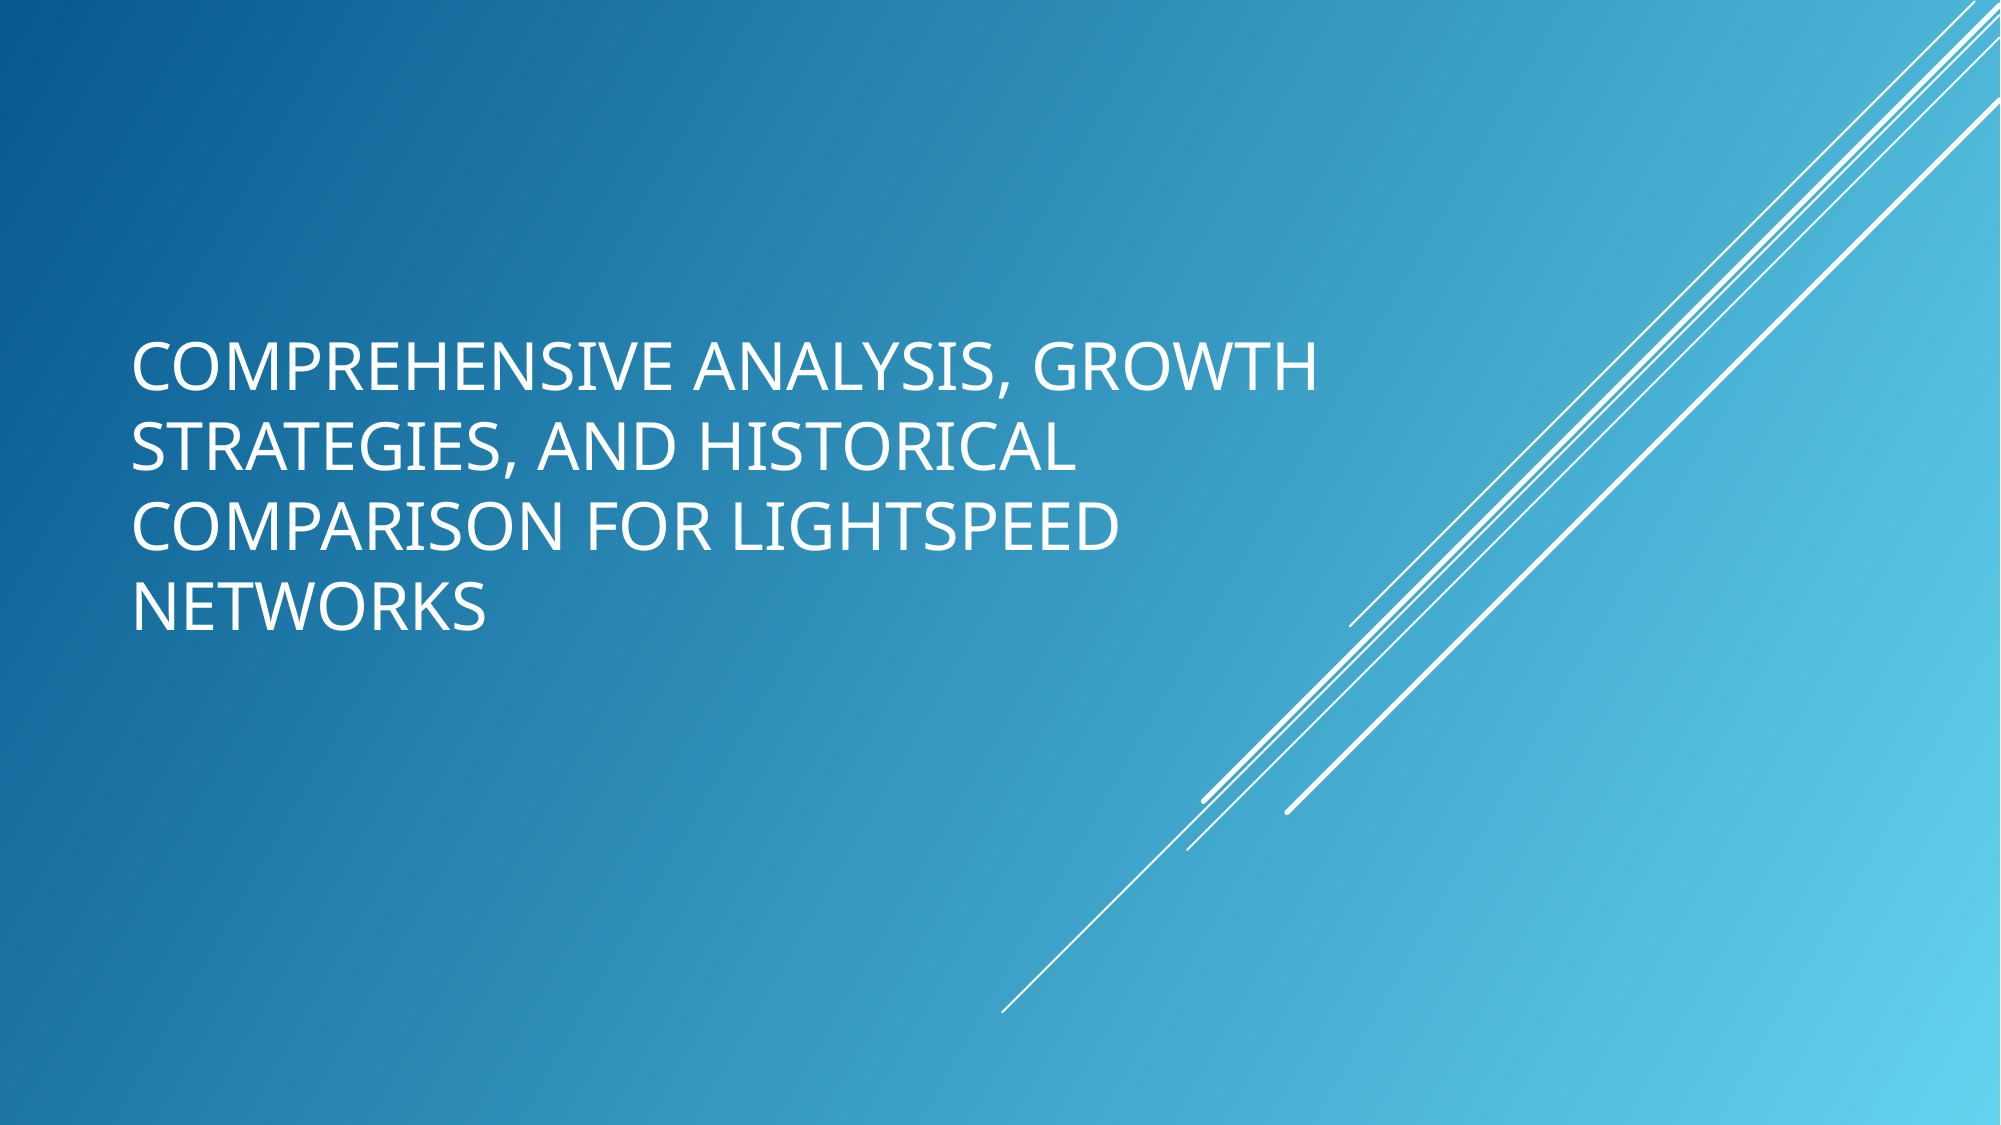

# Comprehensive Analysis, Growth Strategies, and Historical Comparison for Lightspeed Networks